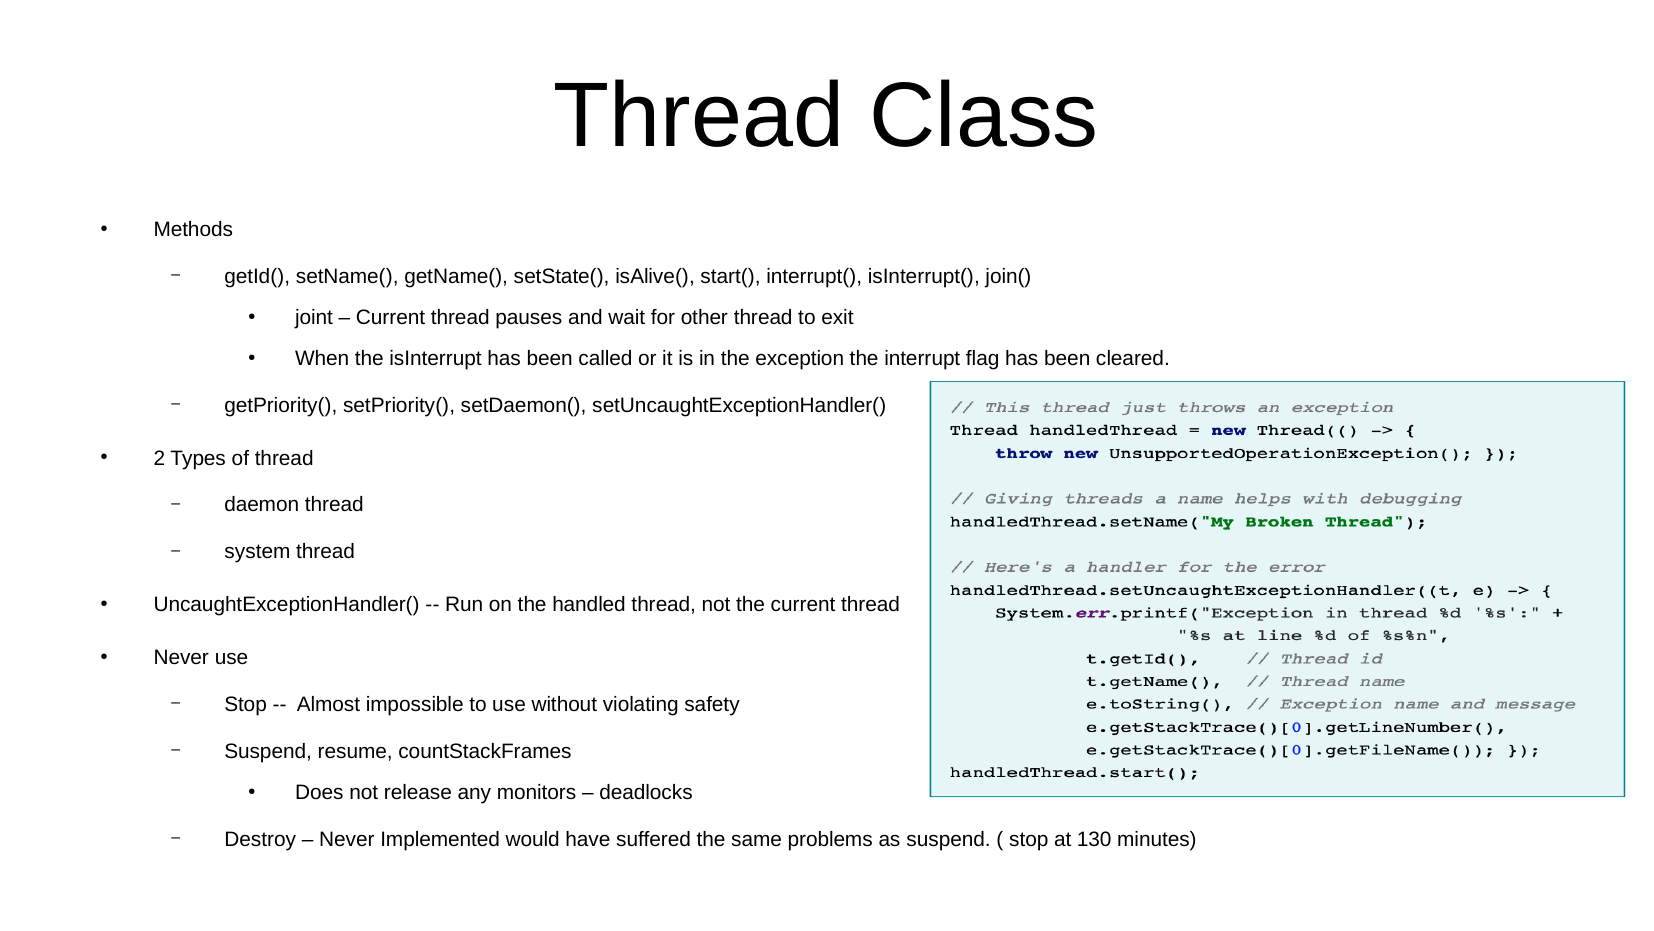

# Thread Class
Methods
getId(), setName(), getName(), setState(), isAlive(), start(), interrupt(), isInterrupt(), join()
joint – Current thread pauses and wait for other thread to exit
When the isInterrupt has been called or it is in the exception the interrupt flag has been cleared.
getPriority(), setPriority(), setDaemon(), setUncaughtExceptionHandler()
2 Types of thread
daemon thread
system thread
UncaughtExceptionHandler() -- Run on the handled thread, not the current thread
Never use
Stop -- Almost impossible to use without violating safety
Suspend, resume, countStackFrames
Does not release any monitors – deadlocks
Destroy – Never Implemented would have suffered the same problems as suspend. ( stop at 130 minutes)